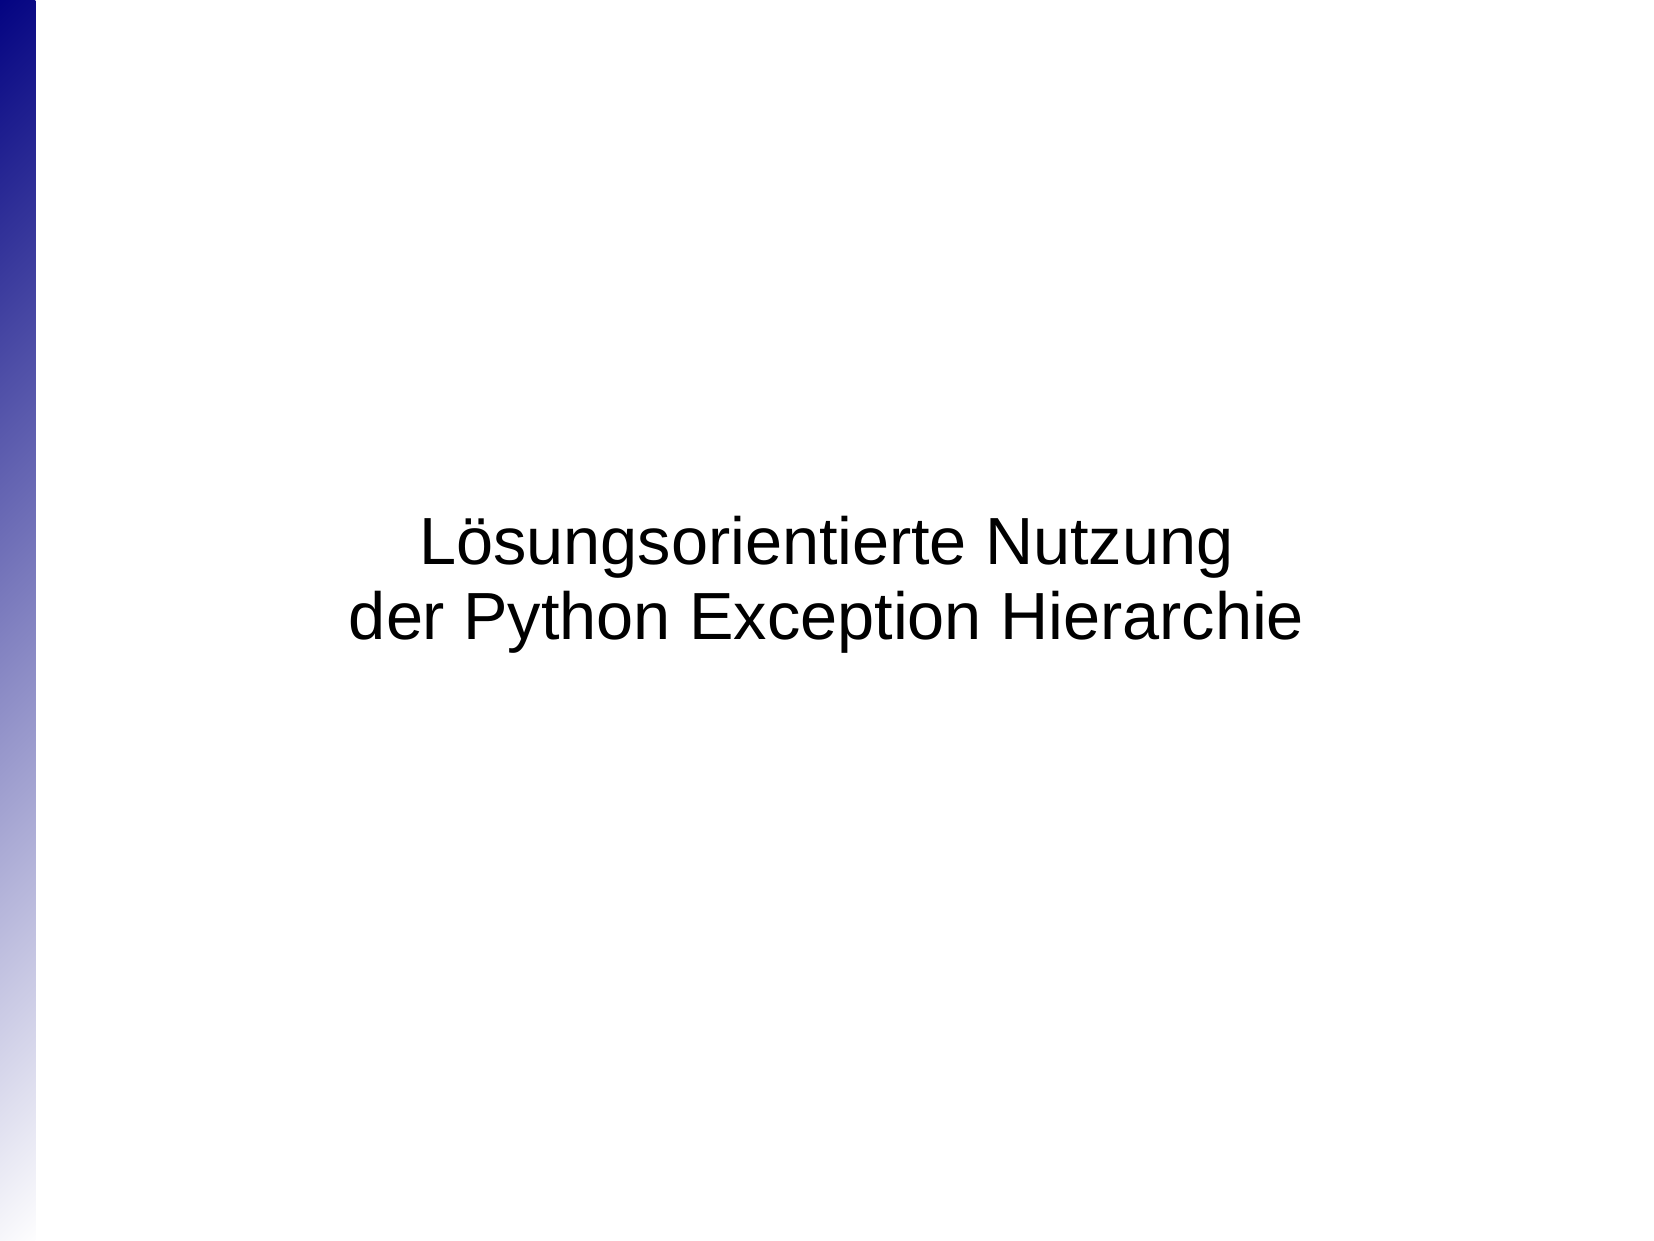

# Lösungsorientierte Nutzung der Python Exception Hierarchie